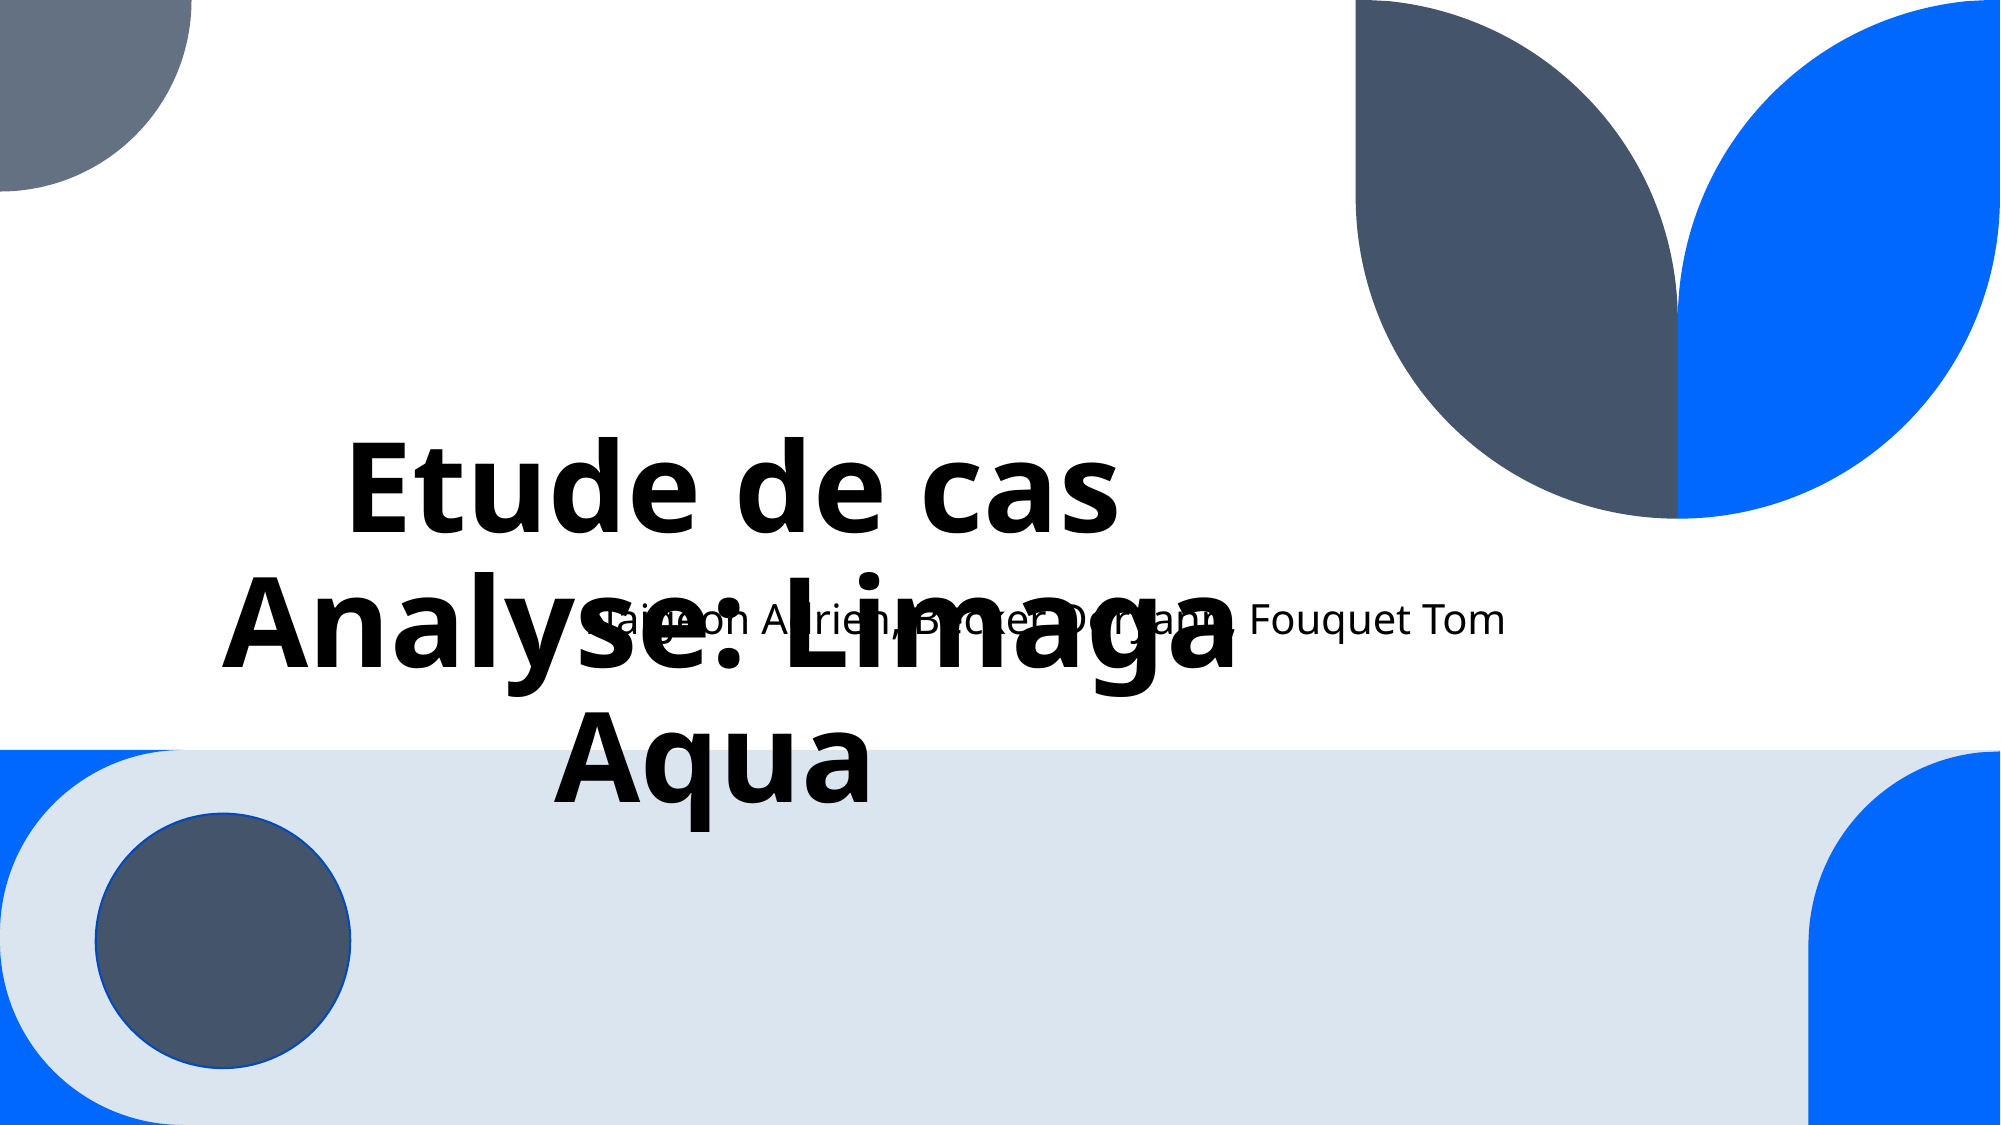

# Etude de cas Analyse: Limaga Aqua
Naigeon Adrien, Becker Doryann, Fouquet Tom